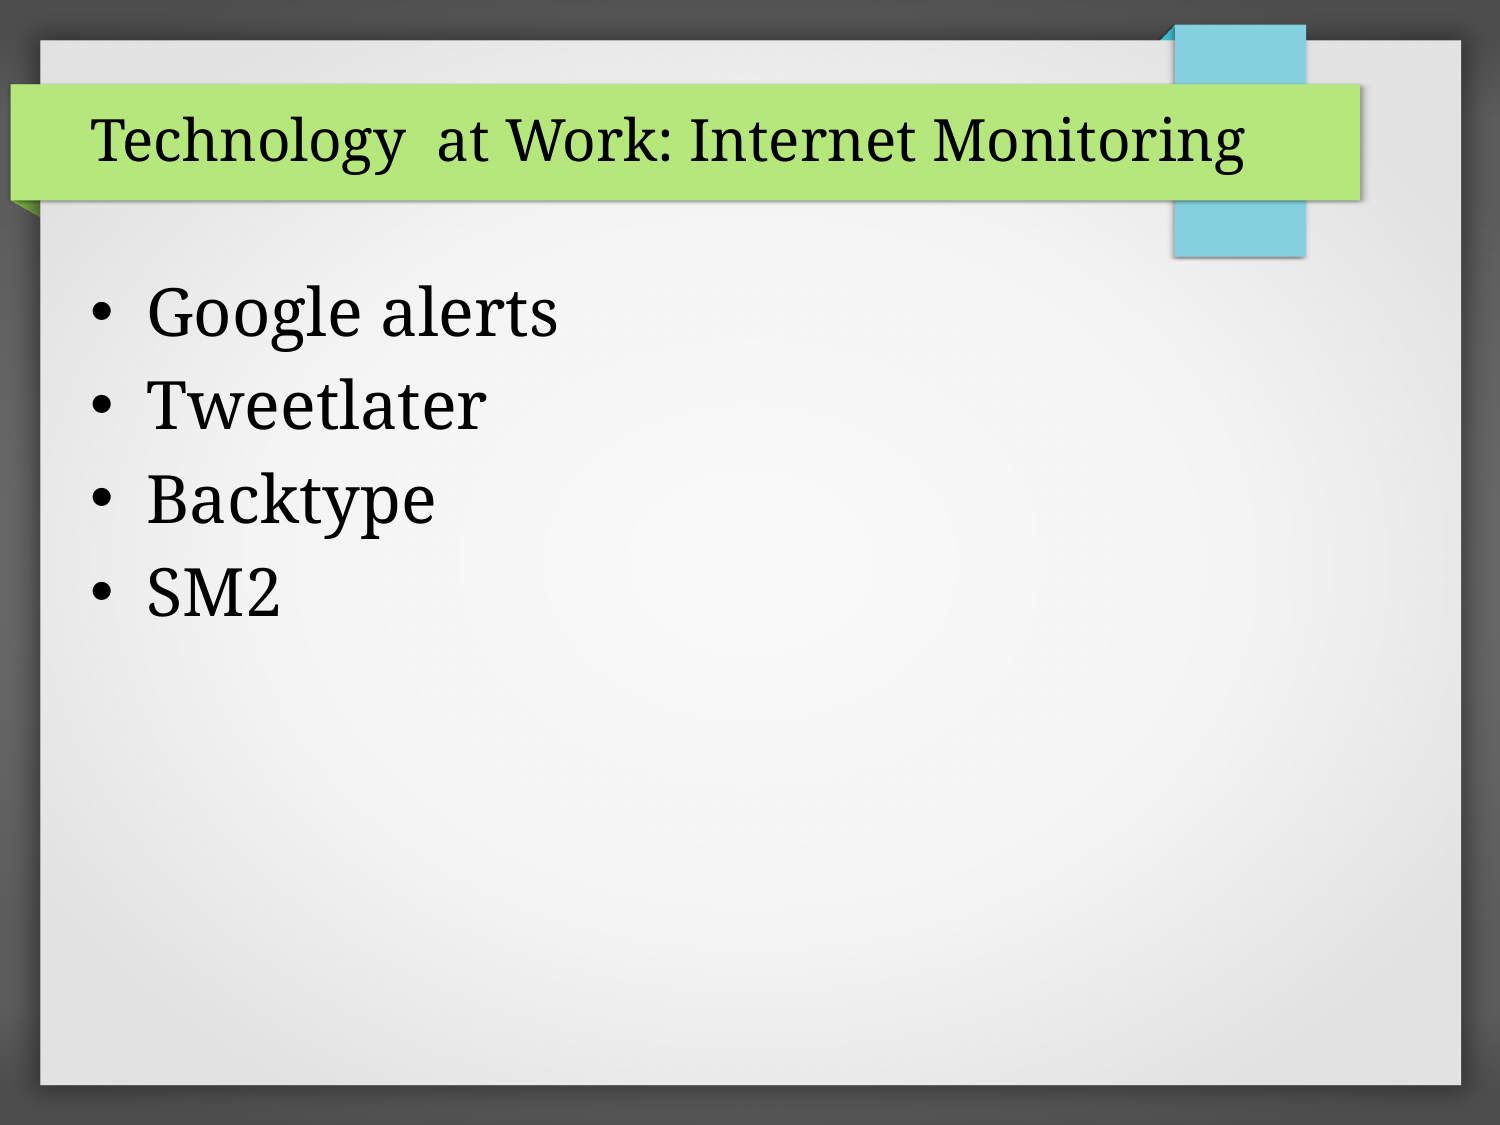

# Technology at Work: Internet Monitoring
Google alerts
Tweetlater
Backtype
SM2